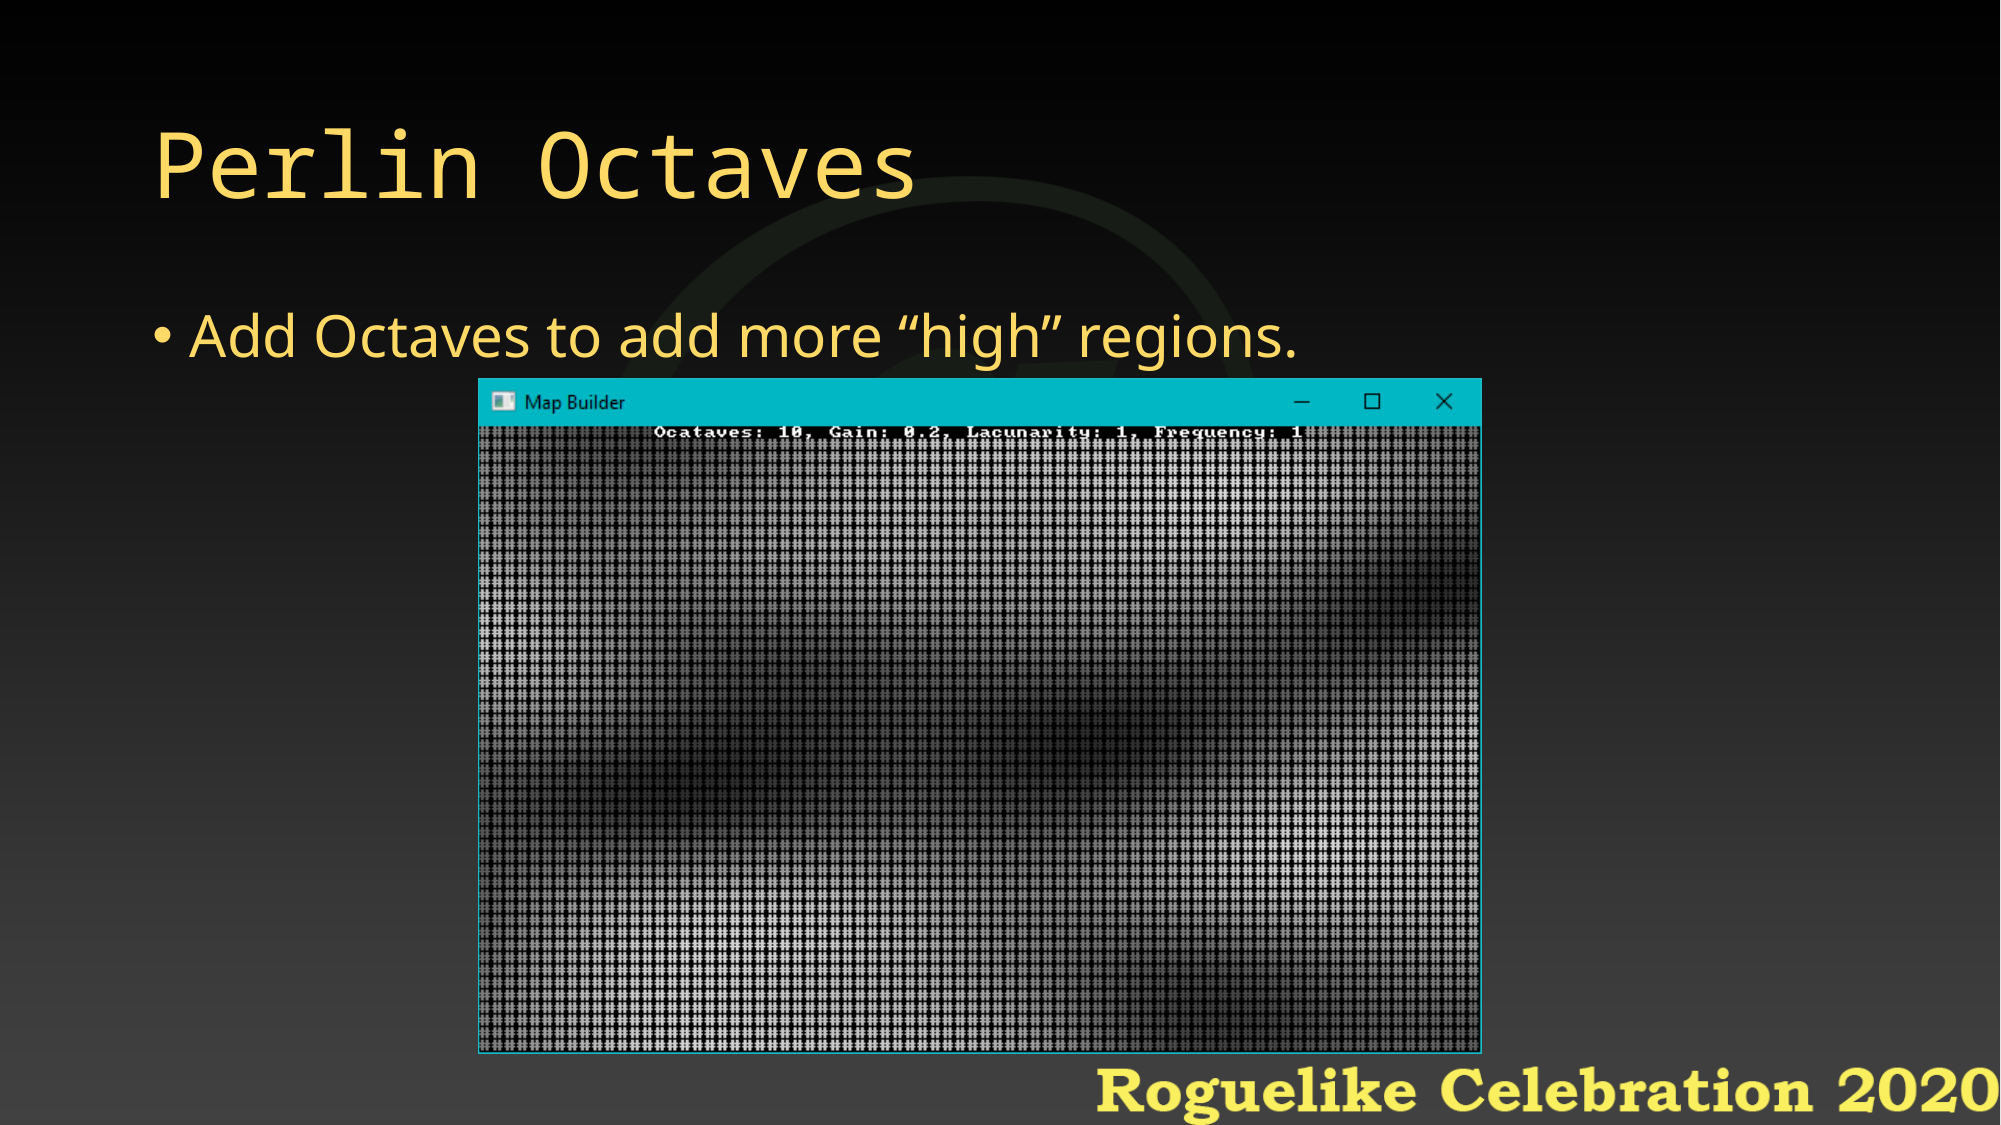

# Perlin Octaves
Add Octaves to add more “high” regions.